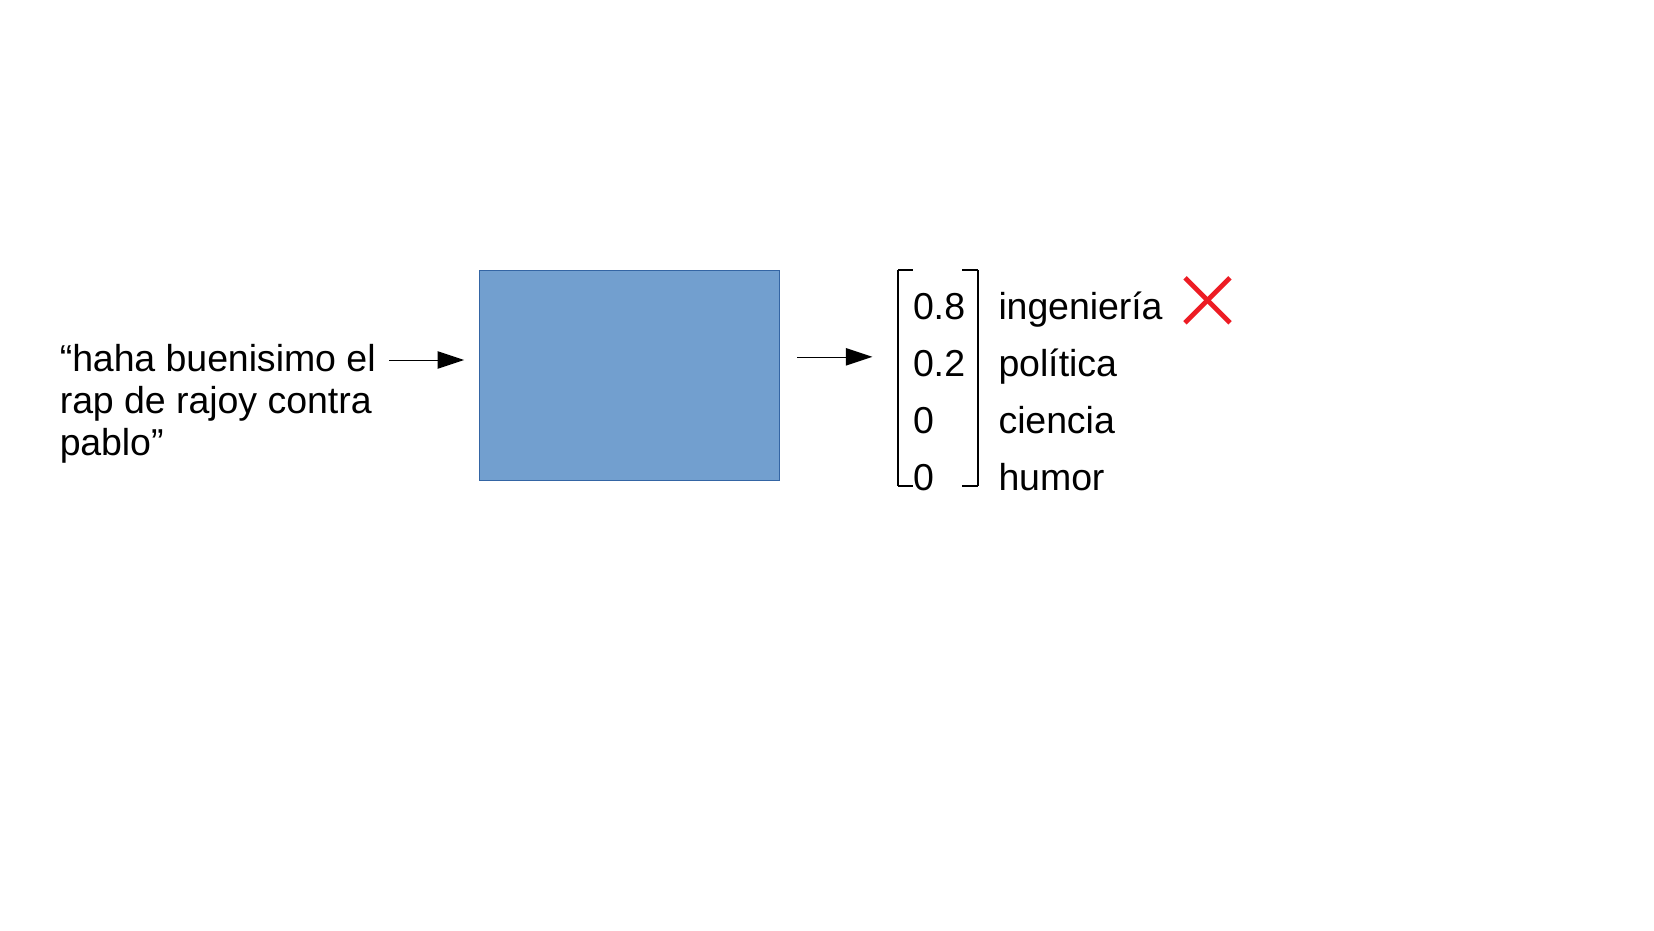

ingeniería
política
ciencia
humor
0.8
0.2
0
0
“haha buenisimo el rap de rajoy contra pablo”